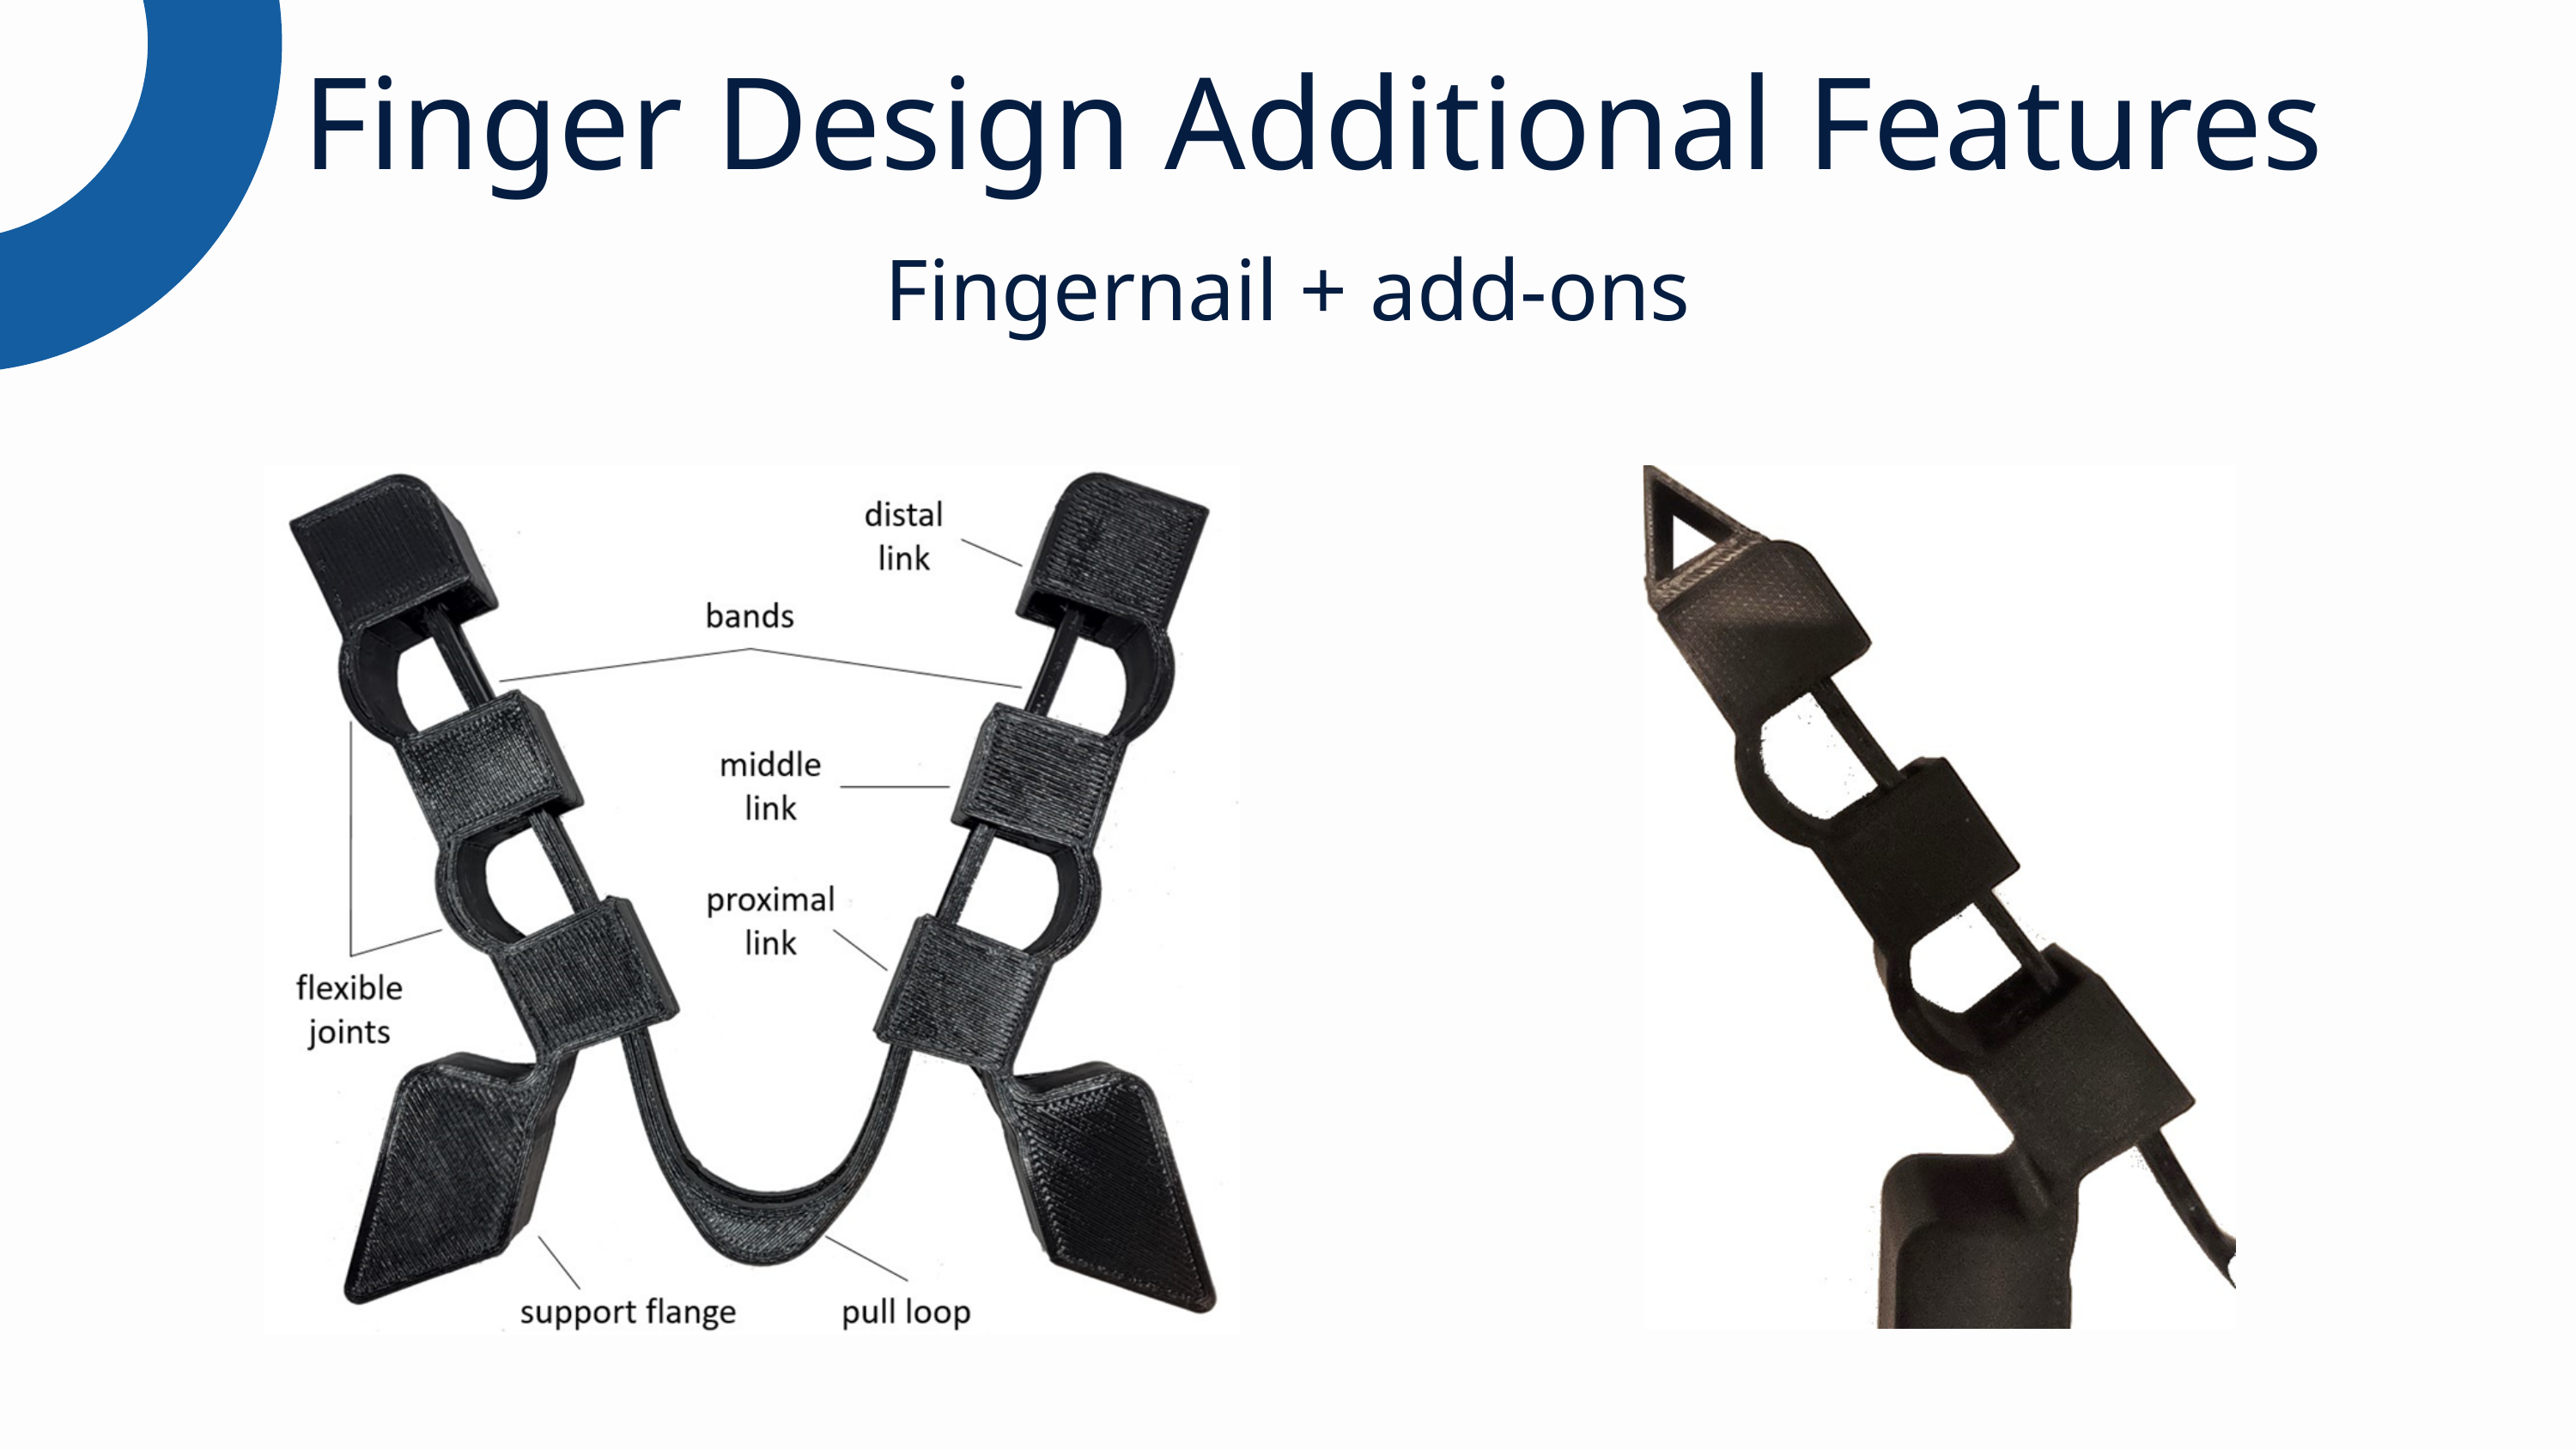

Finger Design Additional Features
Fingernail + add-ons